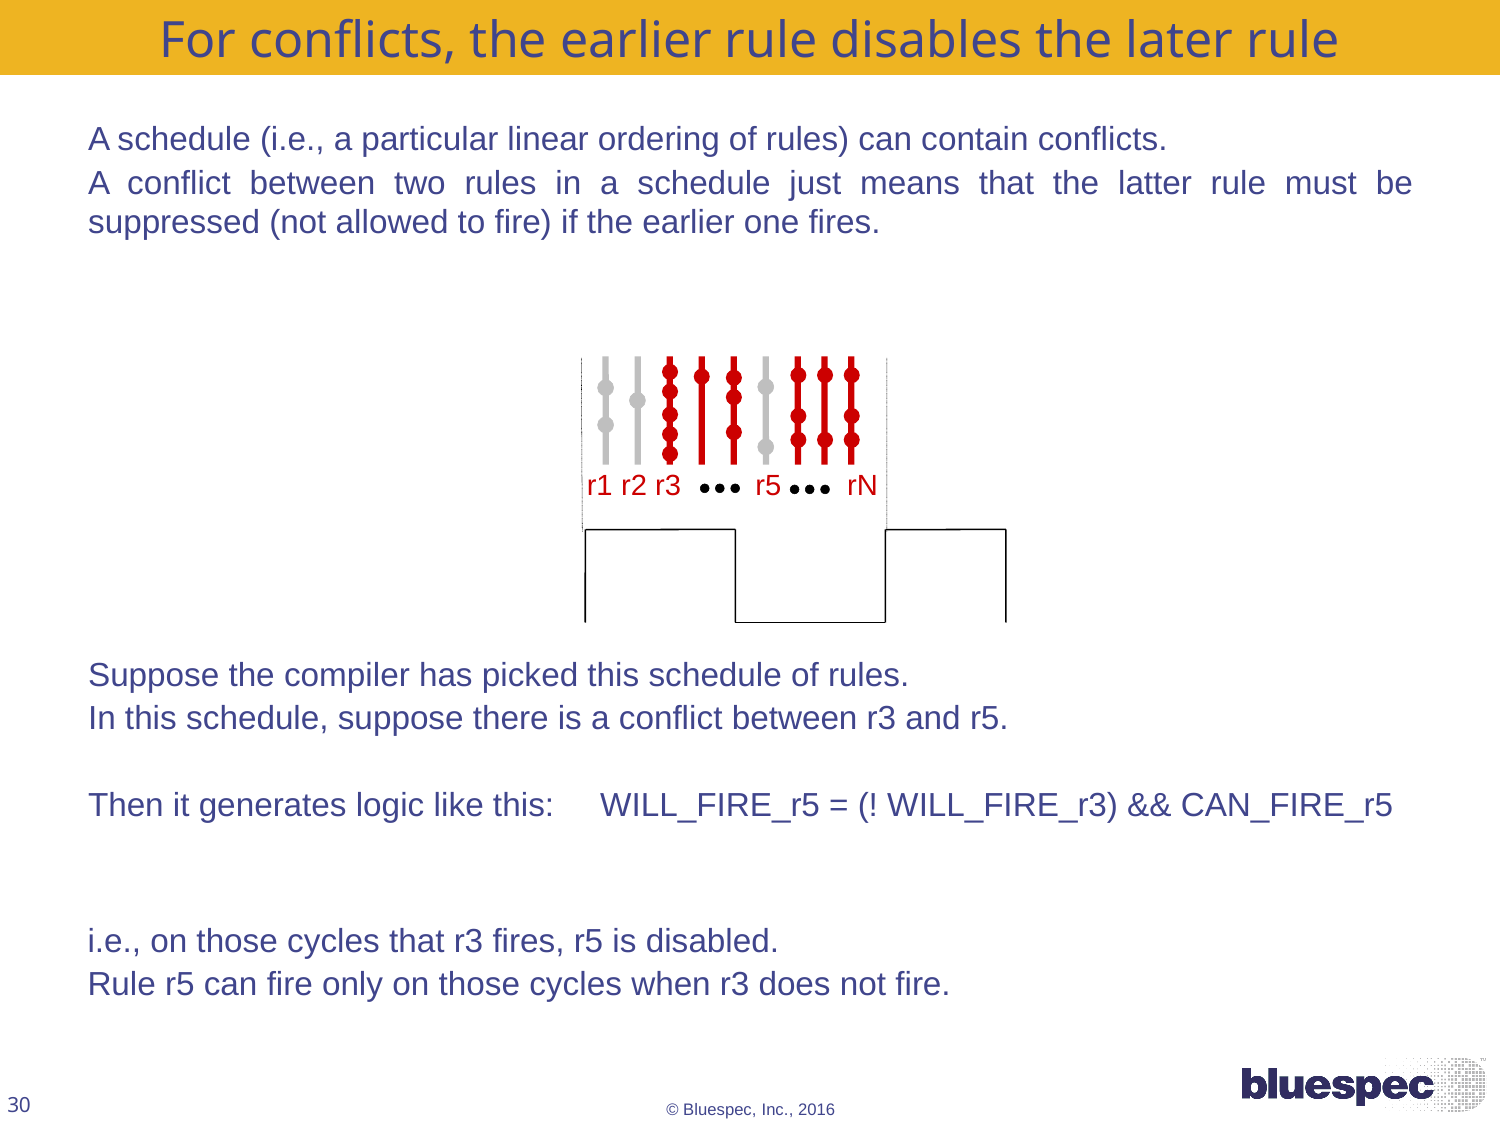

For conflicts, the earlier rule disables the later rule
A schedule (i.e., a particular linear ordering of rules) can contain conflicts.
A conflict between two rules in a schedule just means that the latter rule must be suppressed (not allowed to fire) if the earlier one fires.
r1 r2 r3 r5 rN
Suppose the compiler has picked this schedule of rules.
In this schedule, suppose there is a conflict between r3 and r5.
Then it generates logic like this: WILL_FIRE_r5 = (! WILL_FIRE_r3) && CAN_FIRE_r5
i.e., on those cycles that r3 fires, r5 is disabled.
Rule r5 can fire only on those cycles when r3 does not fire.